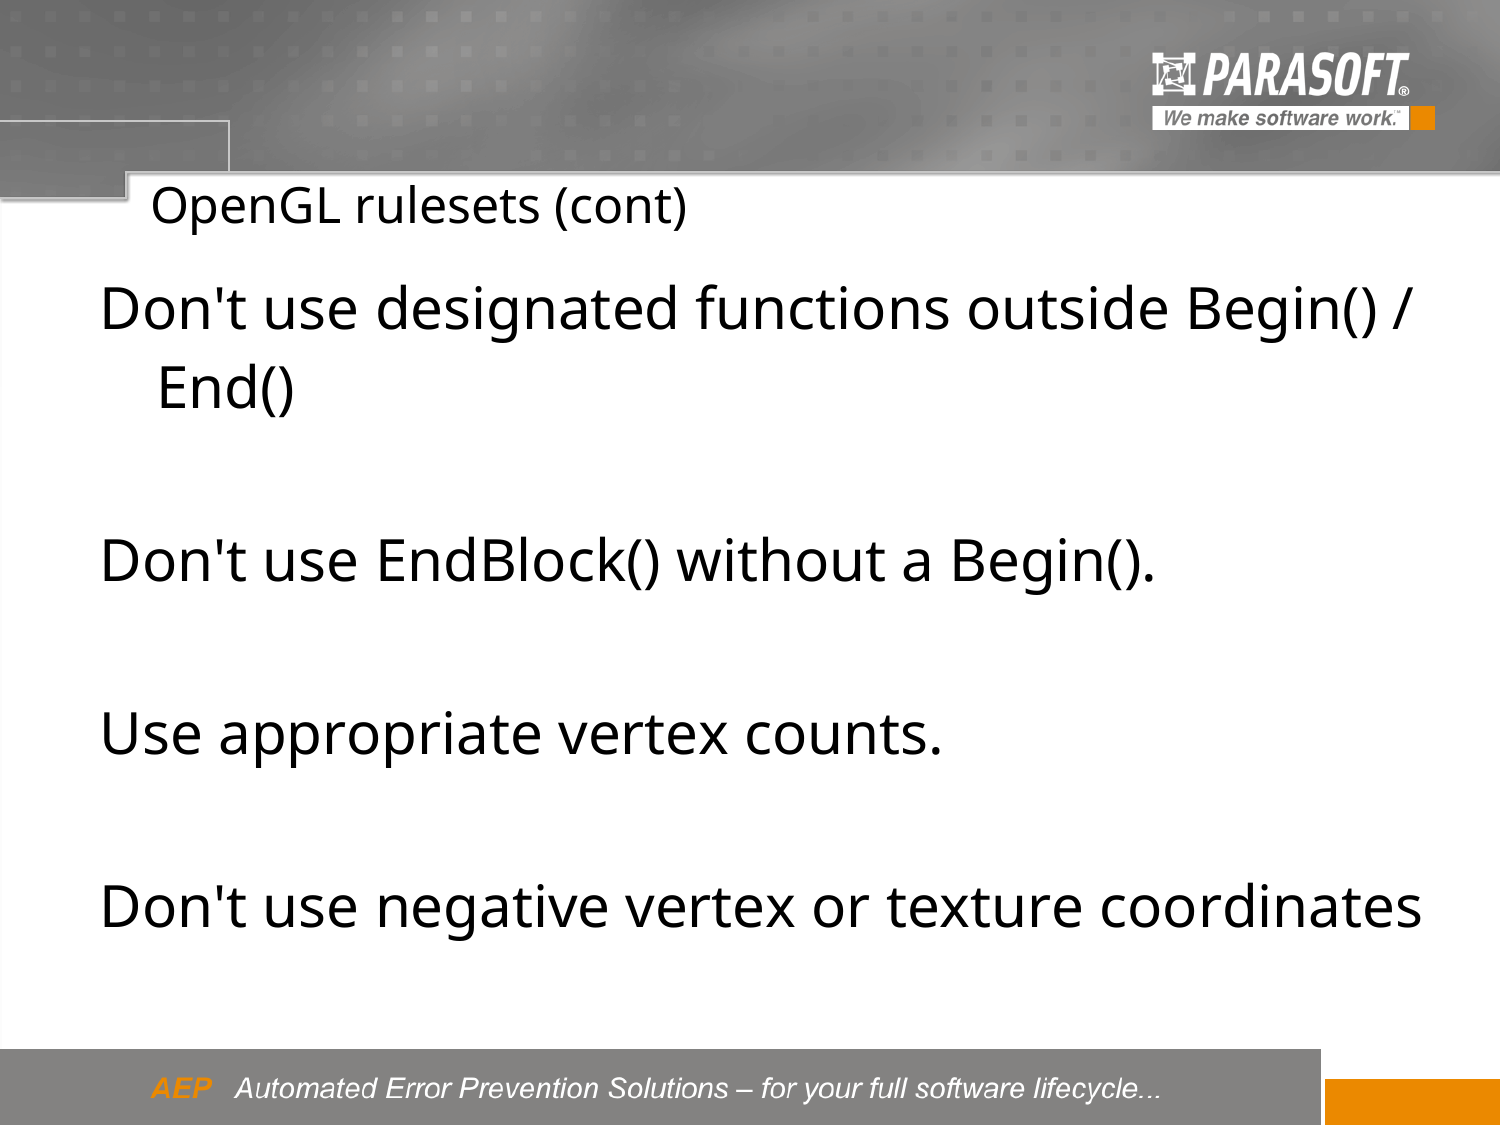

# OpenGL rulesets (cont)
Don't use designated functions outside Begin() / End()
Don't use EndBlock() without a Begin().
Use appropriate vertex counts.
Don't use negative vertex or texture coordinates